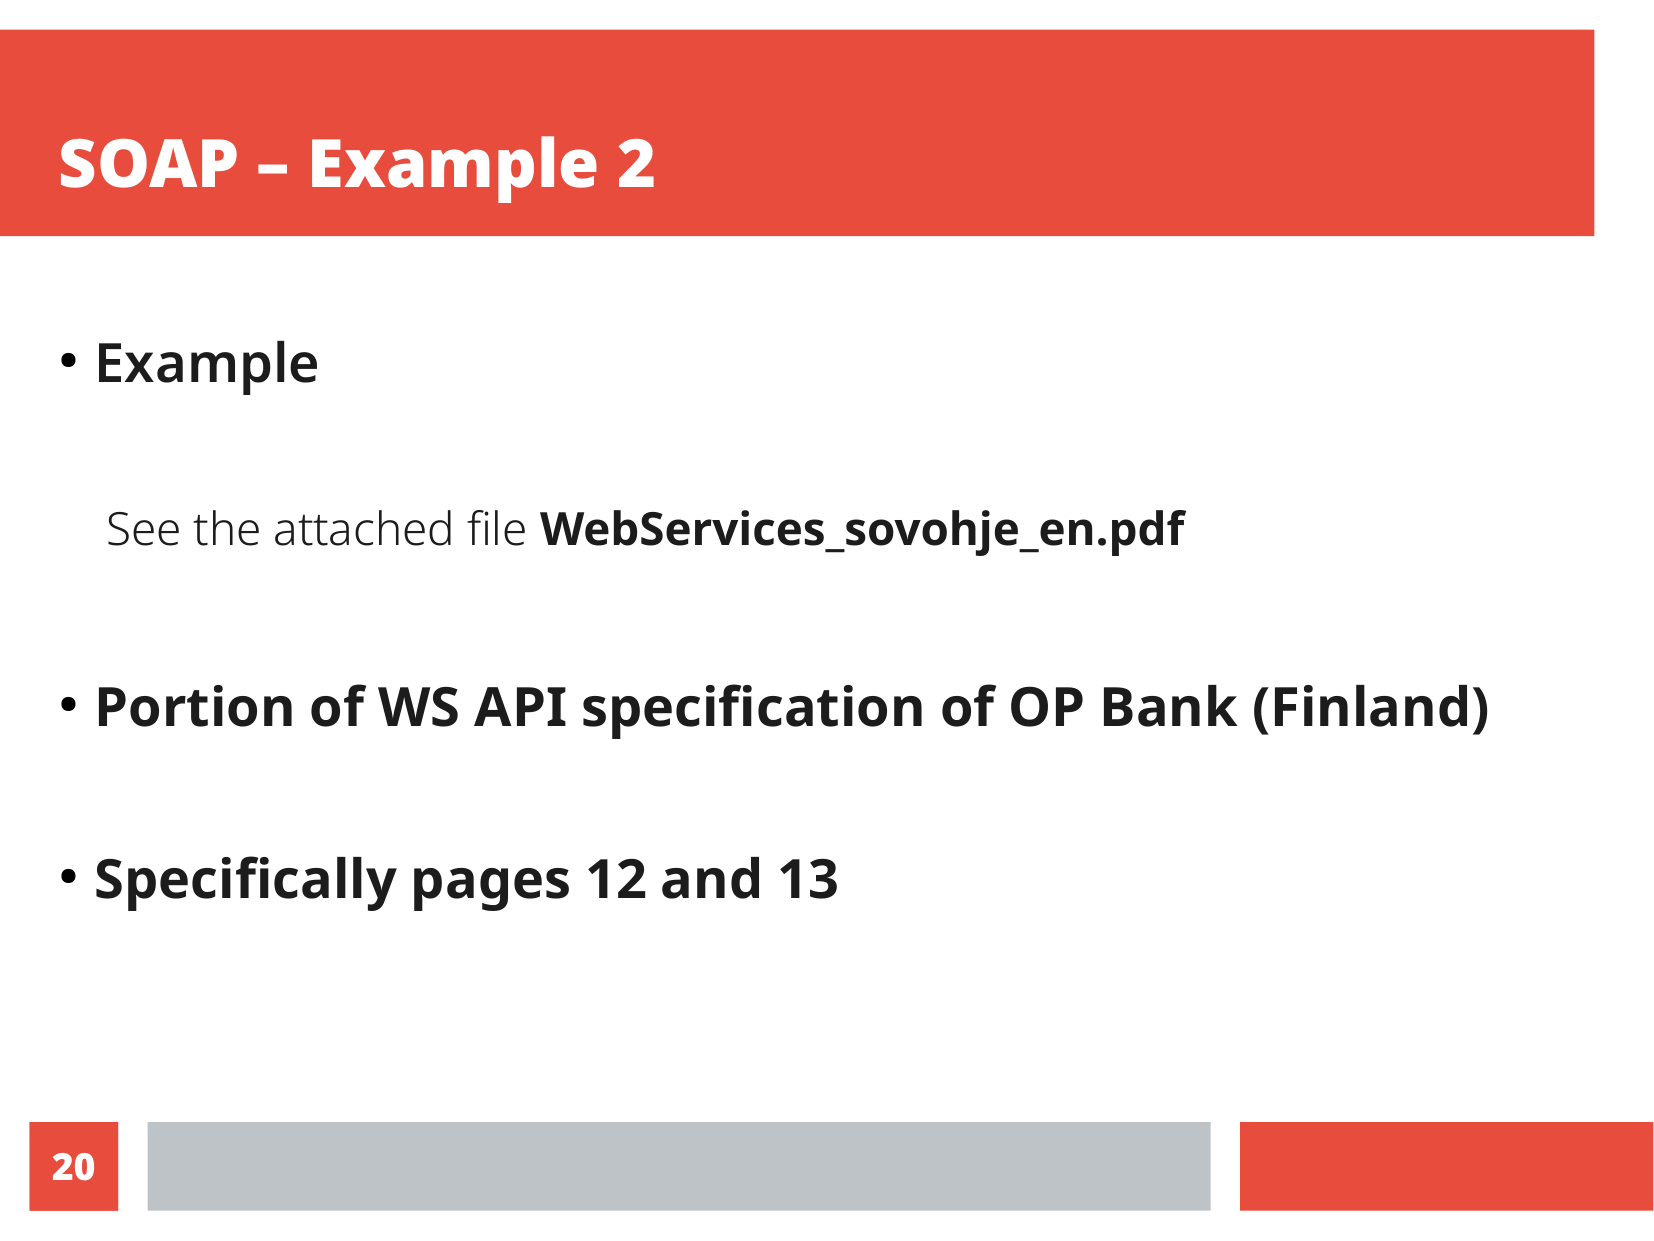

# SOAP – Example 2
Example
See the attached file WebServices_sovohje_en.pdf
Portion of WS API specification of OP Bank (Finland)
Specifically pages 12 and 13
20